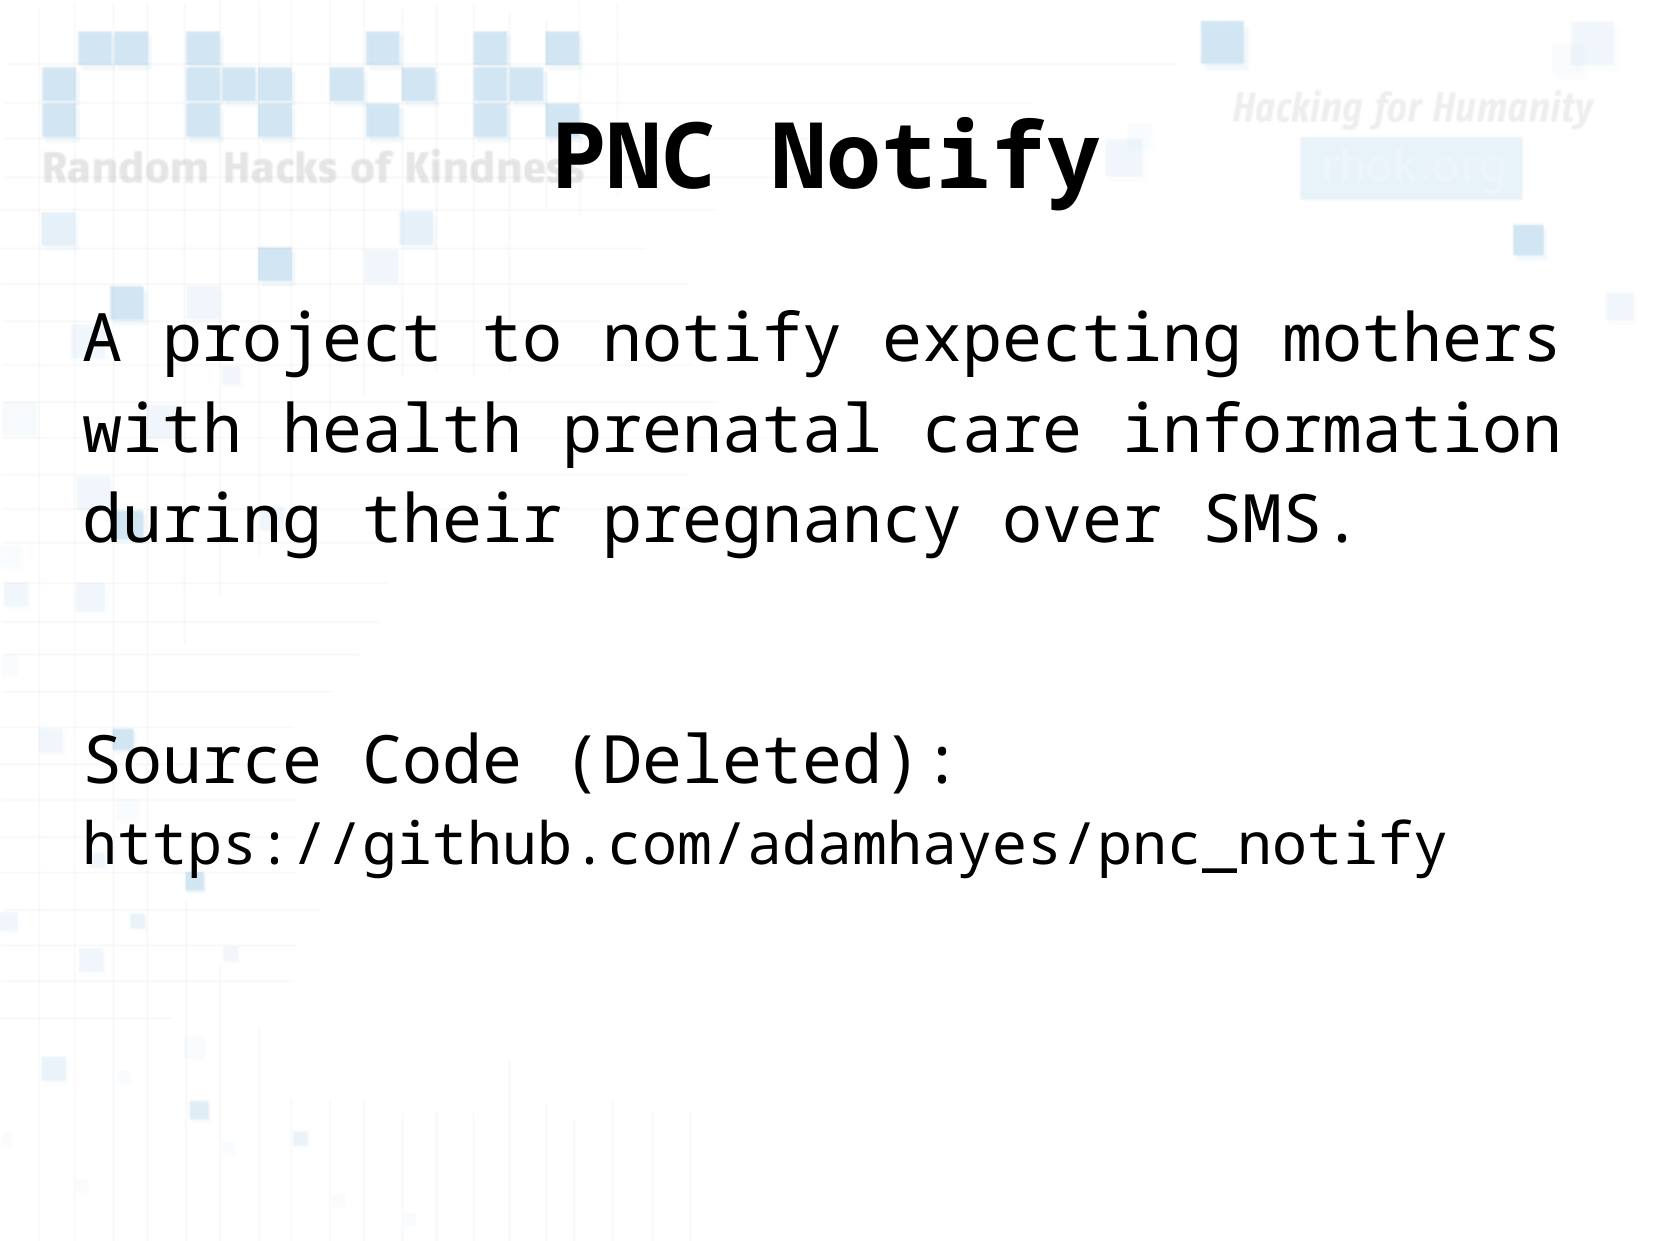

# PNC Notify
A project to notify expecting mothers with health prenatal care information during their pregnancy over SMS.
Source Code (Deleted): https://github.com/adamhayes/pnc_notify